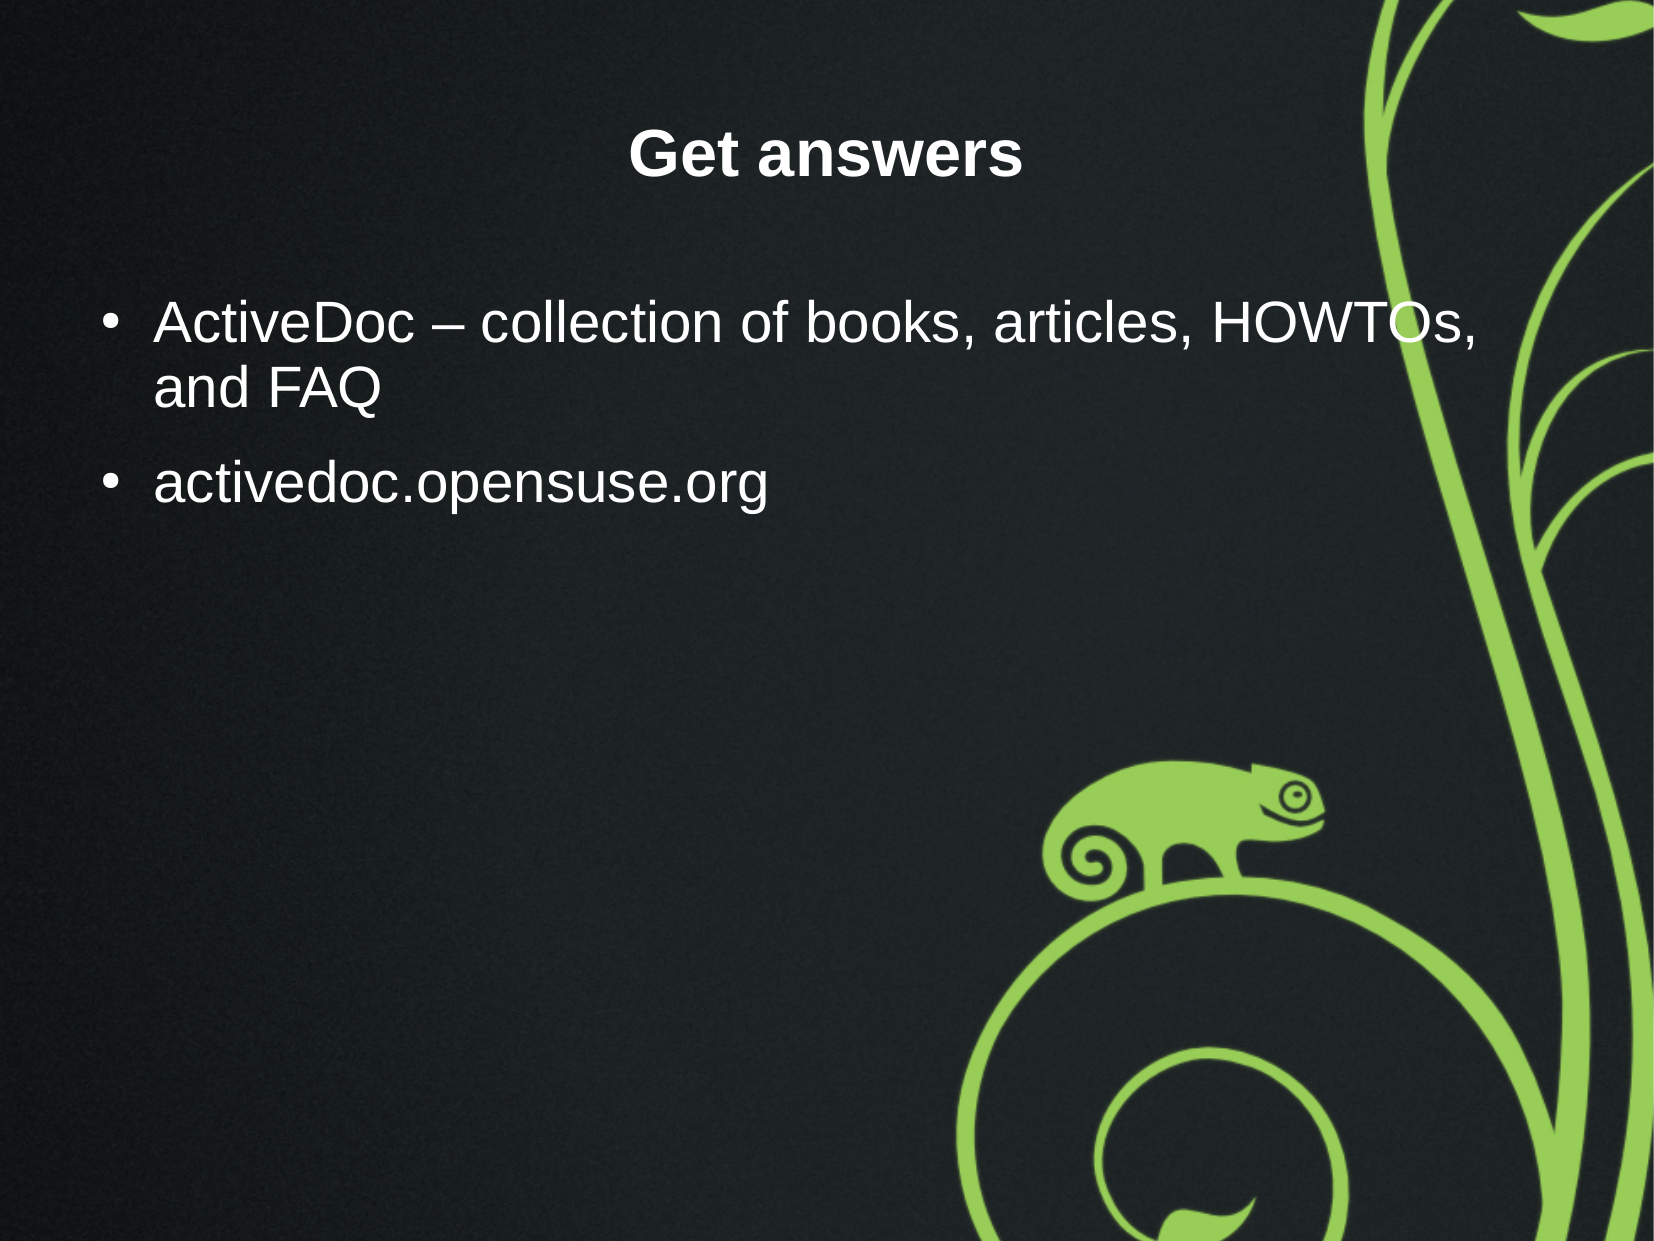

# Get answers
ActiveDoc – collection of books, articles, HOWTOs, and FAQ
activedoc.opensuse.org